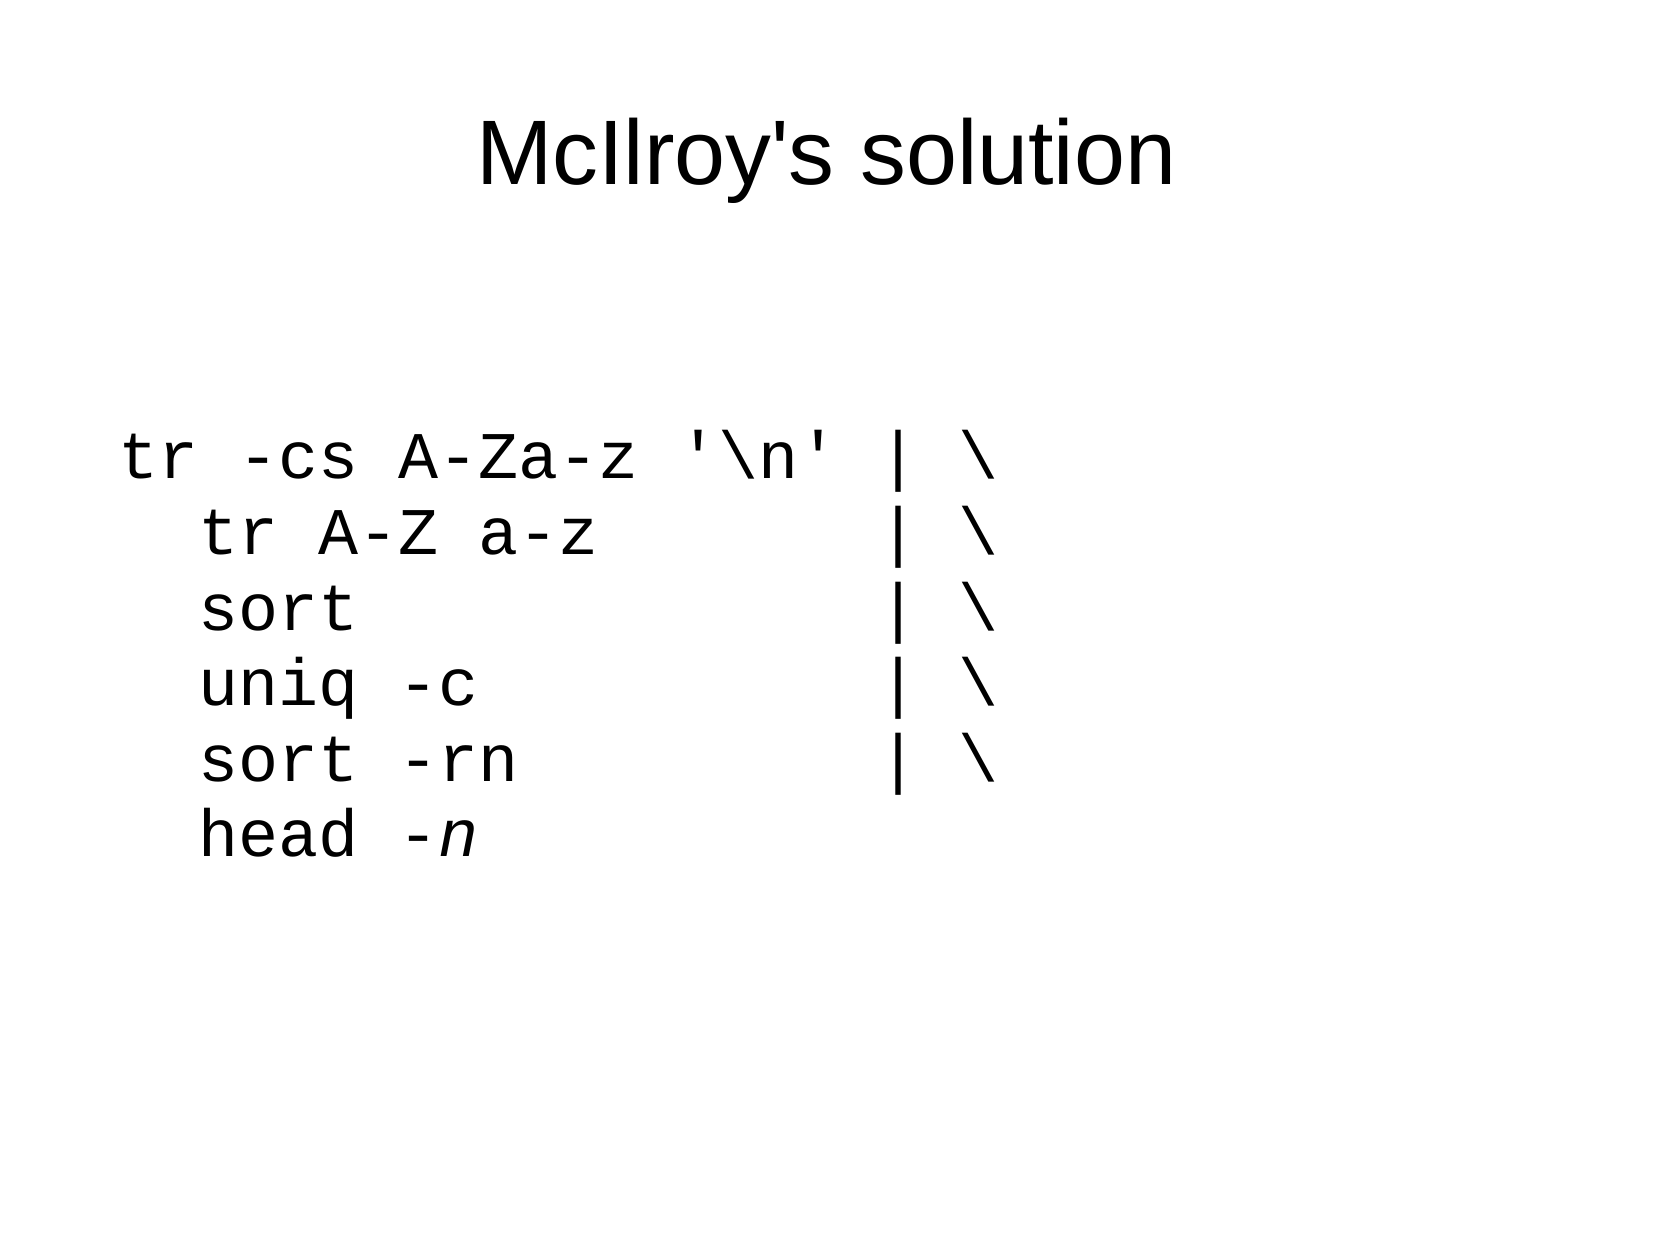

# McIlroy's solution
tr -cs A-Za-z '\n' | \
 tr A-Z a-z | \
 sort | \
 uniq -c | \
 sort -rn | \
 head -n